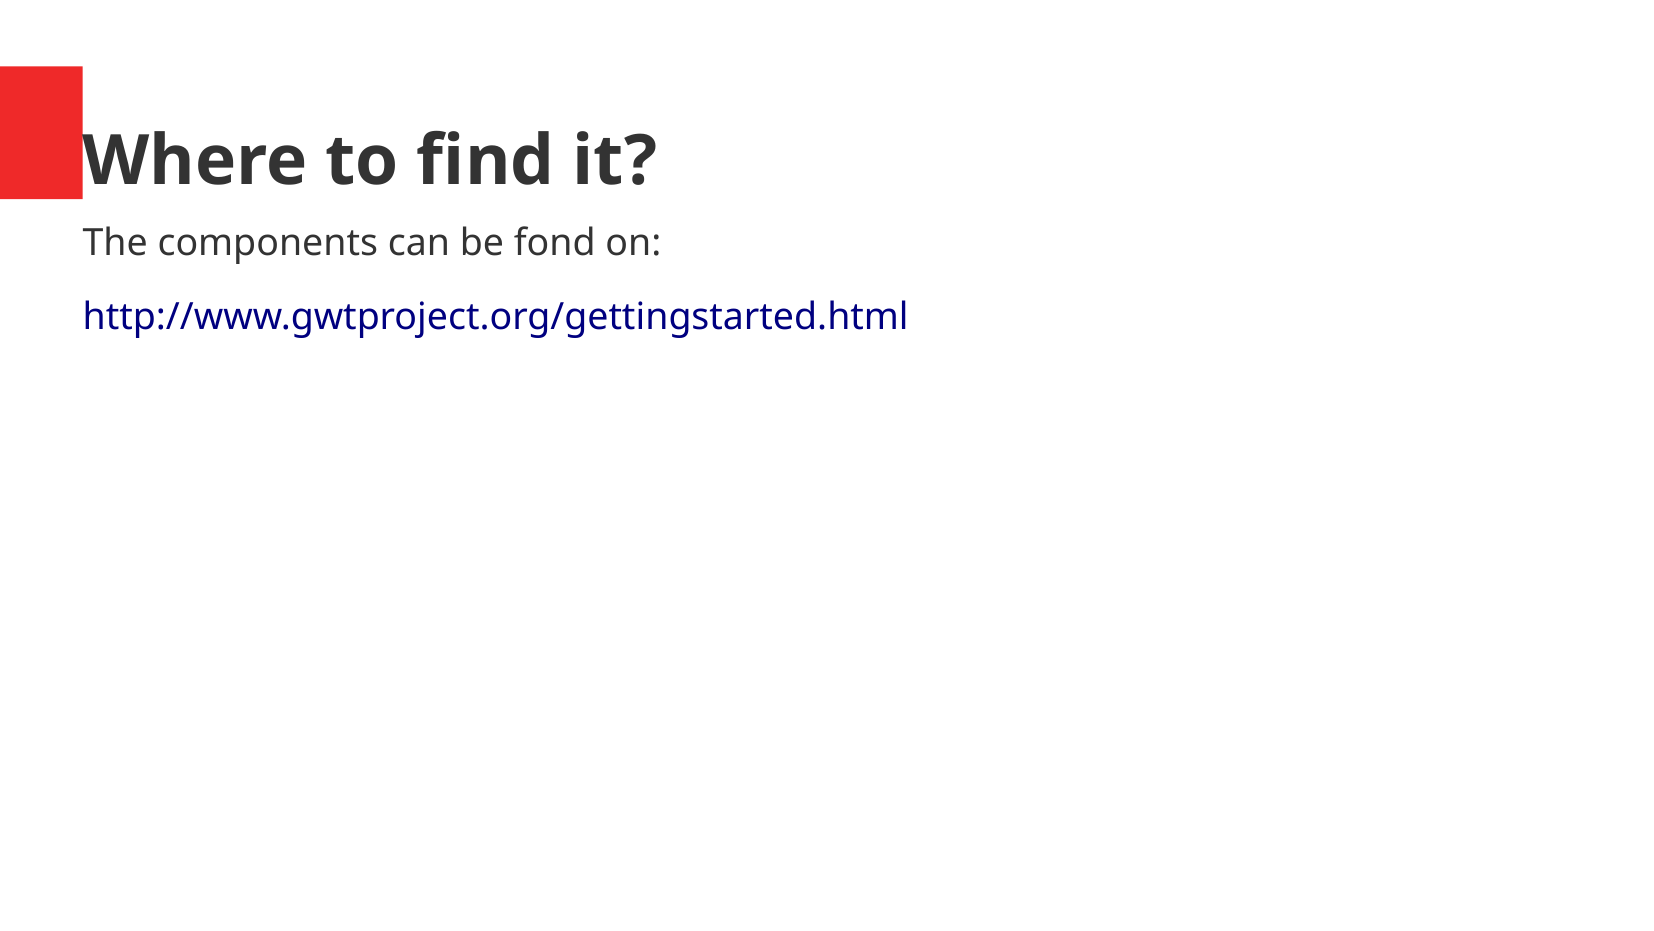

# Where to find it?
The components can be fond on:
http://www.gwtproject.org/gettingstarted.html